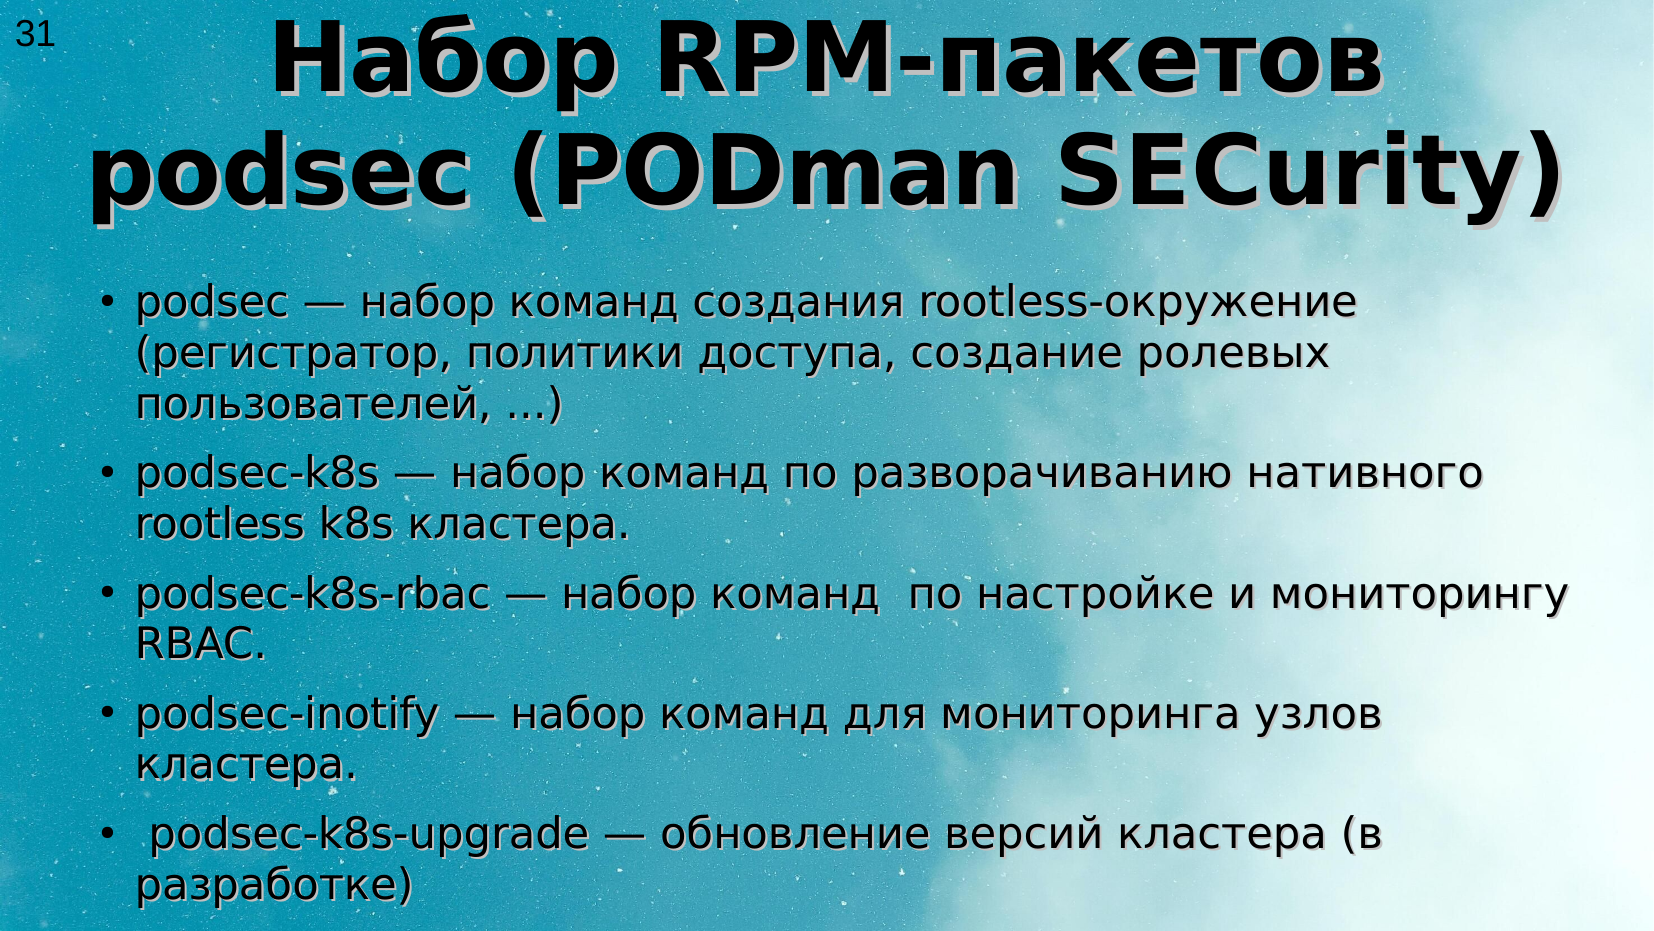

# Набор RPM-пакетов podsec (PODman SECurity)
podsec — набор команд создания rootless-окружение (регистратор, политики доступа, создание ролевых пользователей, ...)
podsec-k8s — набор команд по разворачиванию нативного rootless k8s кластера.
podsec-k8s-rbac — набор команд по настройке и мониторингу RBAC.
podsec-inotify — набор команд для мониторинга узлов кластера.
 podsec-k8s-upgrade — обновление версий кластера (в разработке)